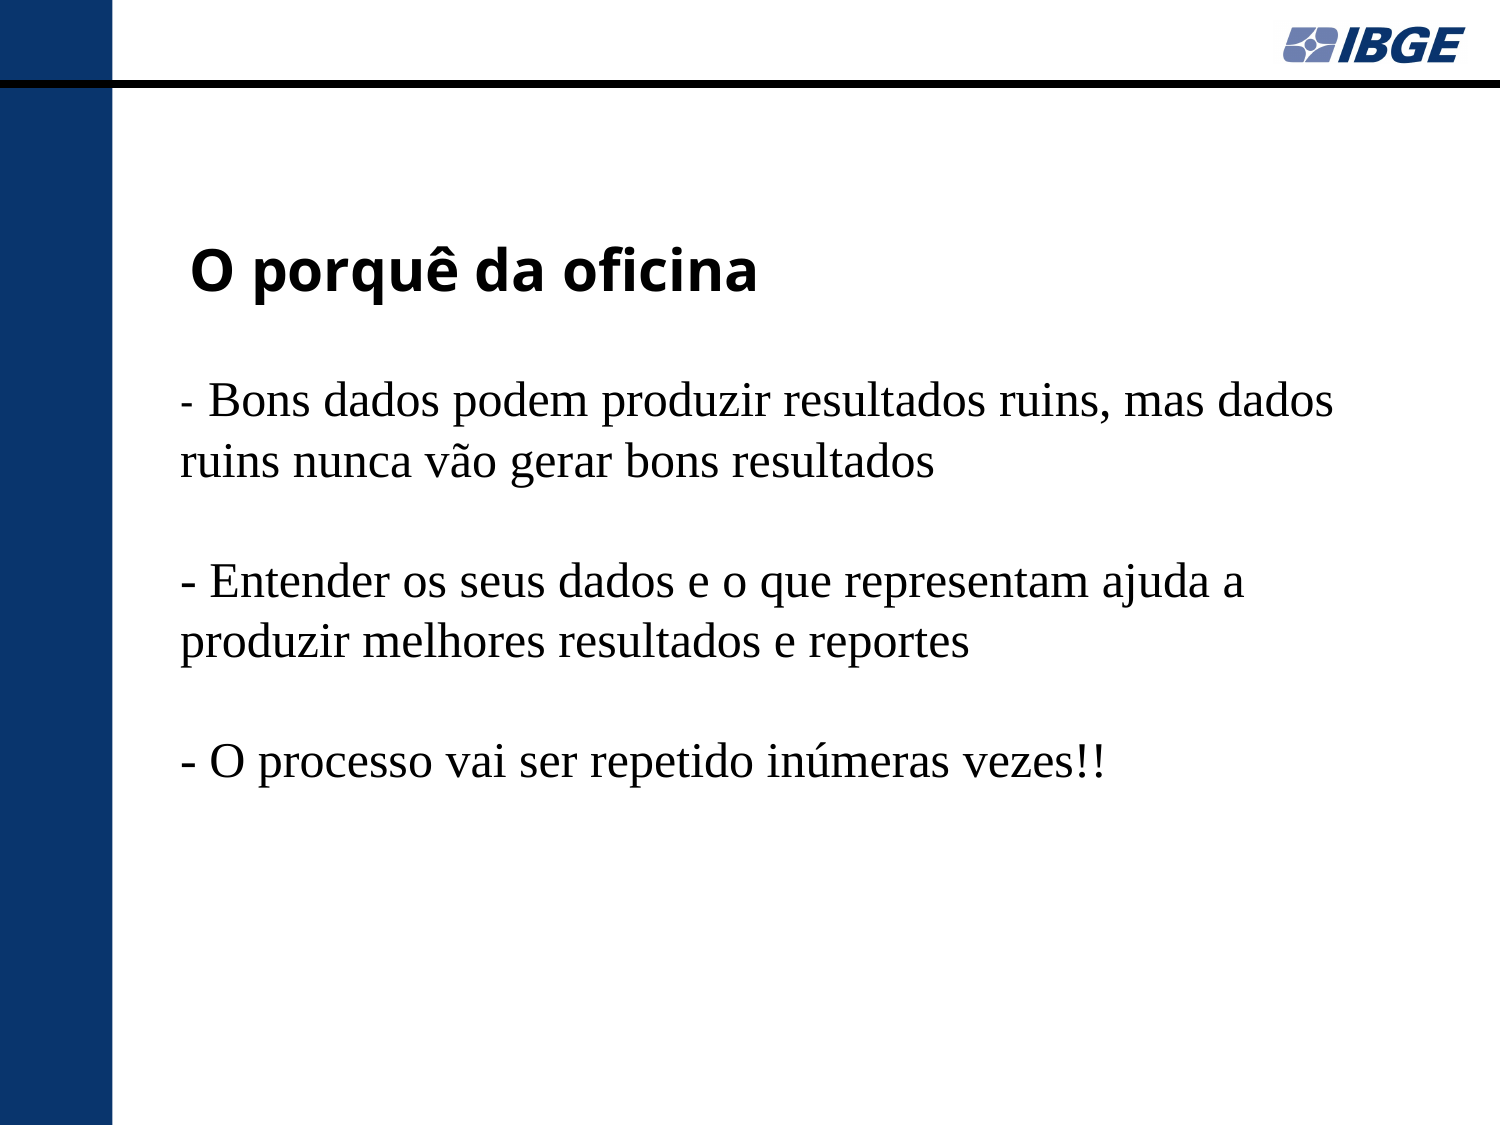

O porquê da oficina
- Bons dados podem produzir resultados ruins, mas dados ruins nunca vão gerar bons resultados
- Entender os seus dados e o que representam ajuda a produzir melhores resultados e reportes
- O processo vai ser repetido inúmeras vezes!!